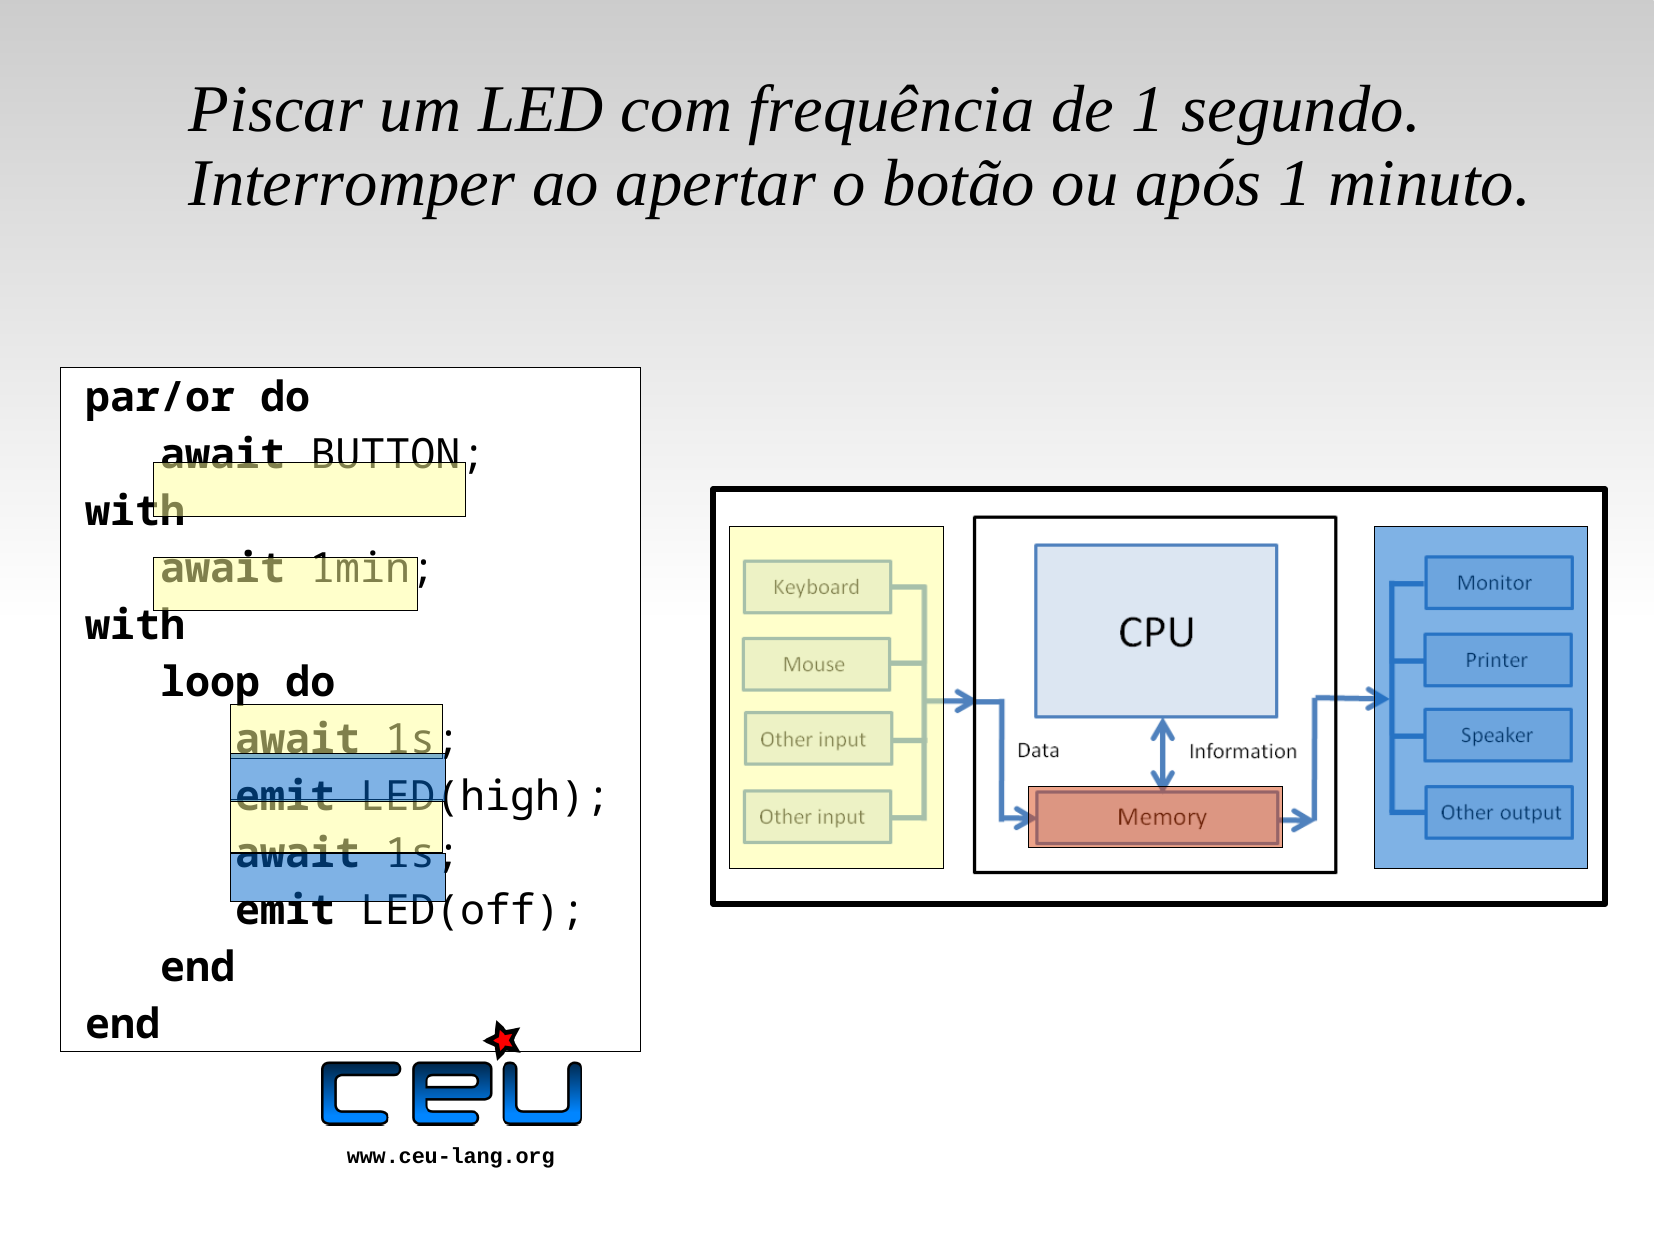

# Piscar um LED com frequência de 1 segundo. Interromper ao apertar o botão ou após 1 minuto.
 par/or do
 await BUTTON;
 with
 await 1min;
 with
 loop do
 await 1s;
 emit LED(high);
 await 1s;
 emit LED(off);
 end
 end
www.ceu-lang.org